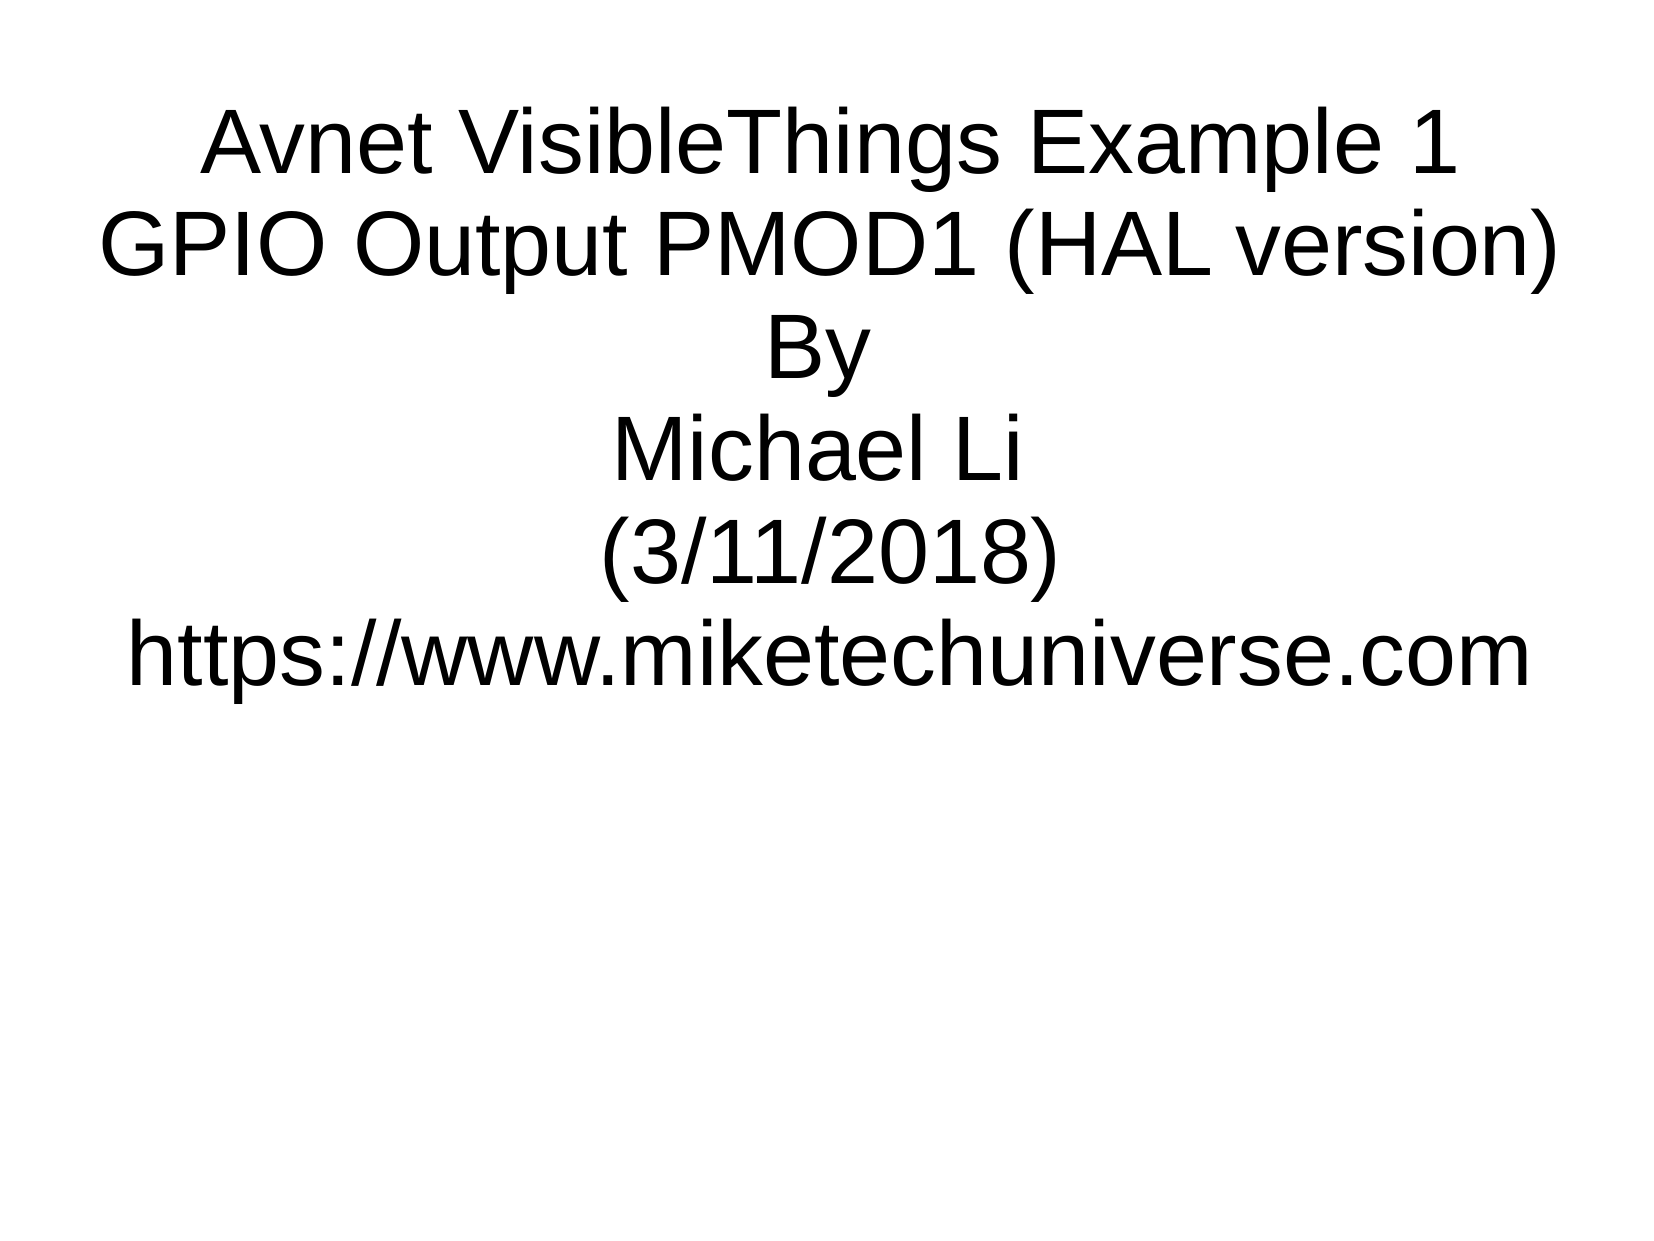

# Avnet VisibleThings Example 1 GPIO Output PMOD1 (HAL version) By Michael Li (3/11/2018) https://www.miketechuniverse.com